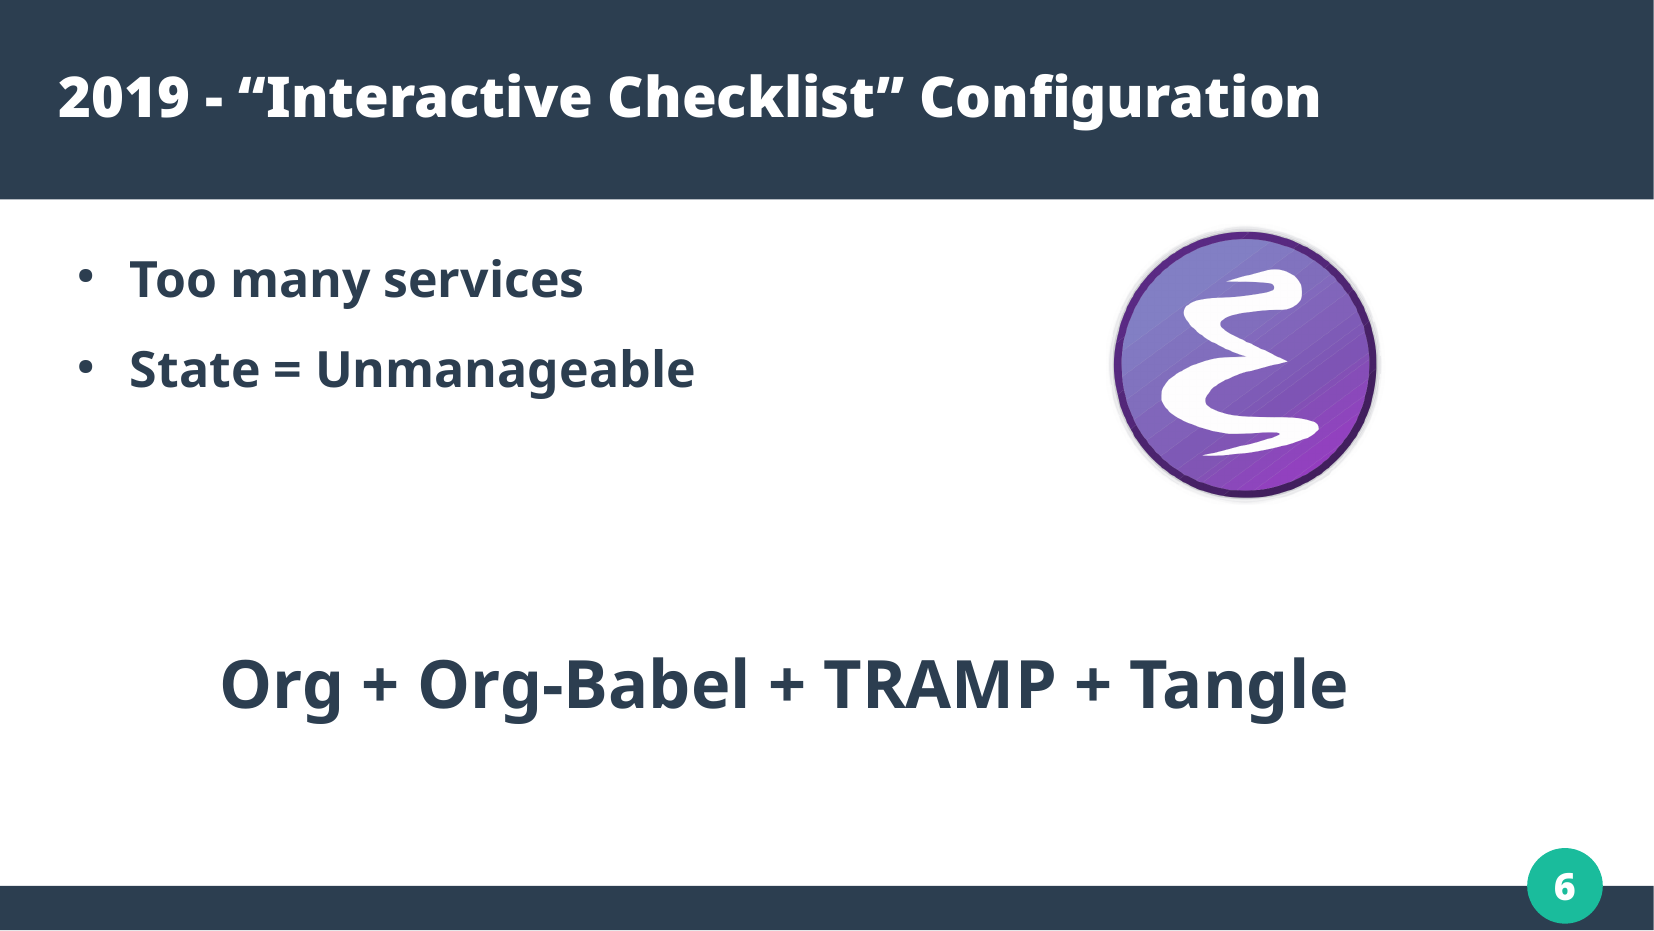

# 2019 - “Interactive Checklist” Configuration
Too many services
State = Unmanageable
Org + Org-Babel + TRAMP + Tangle